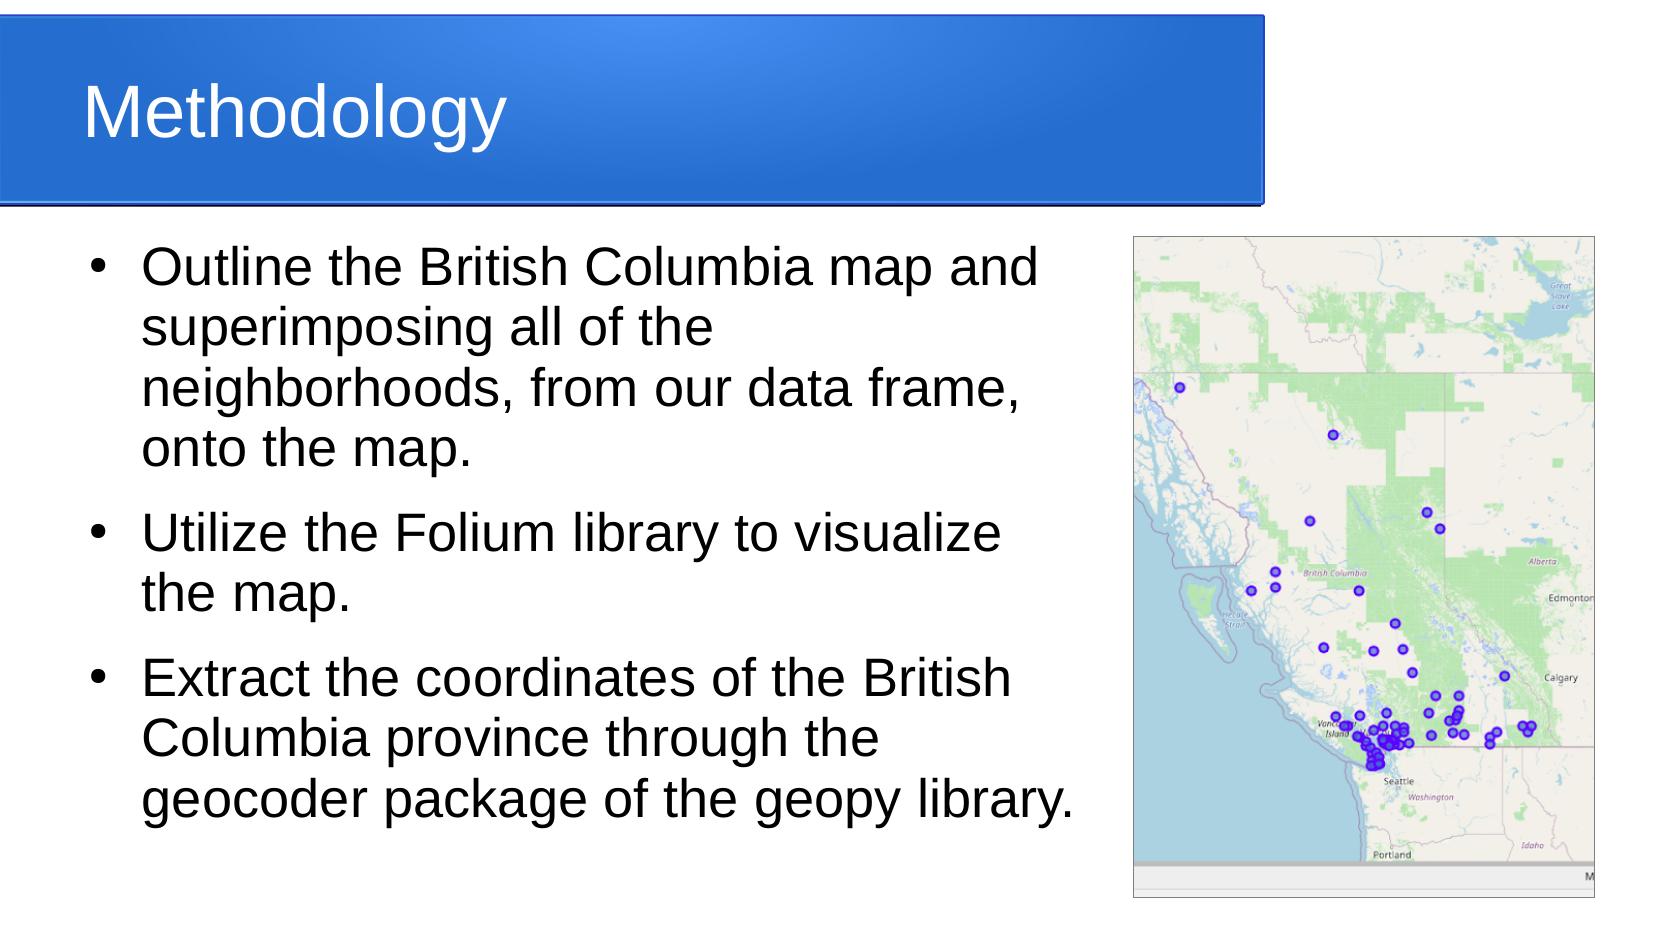

# Methodology
Outline the British Columbia map and superimposing all of the neighborhoods, from our data frame, onto the map.
Utilize the Folium library to visualize the map.
Extract the coordinates of the British Columbia province through the geocoder package of the geopy library.